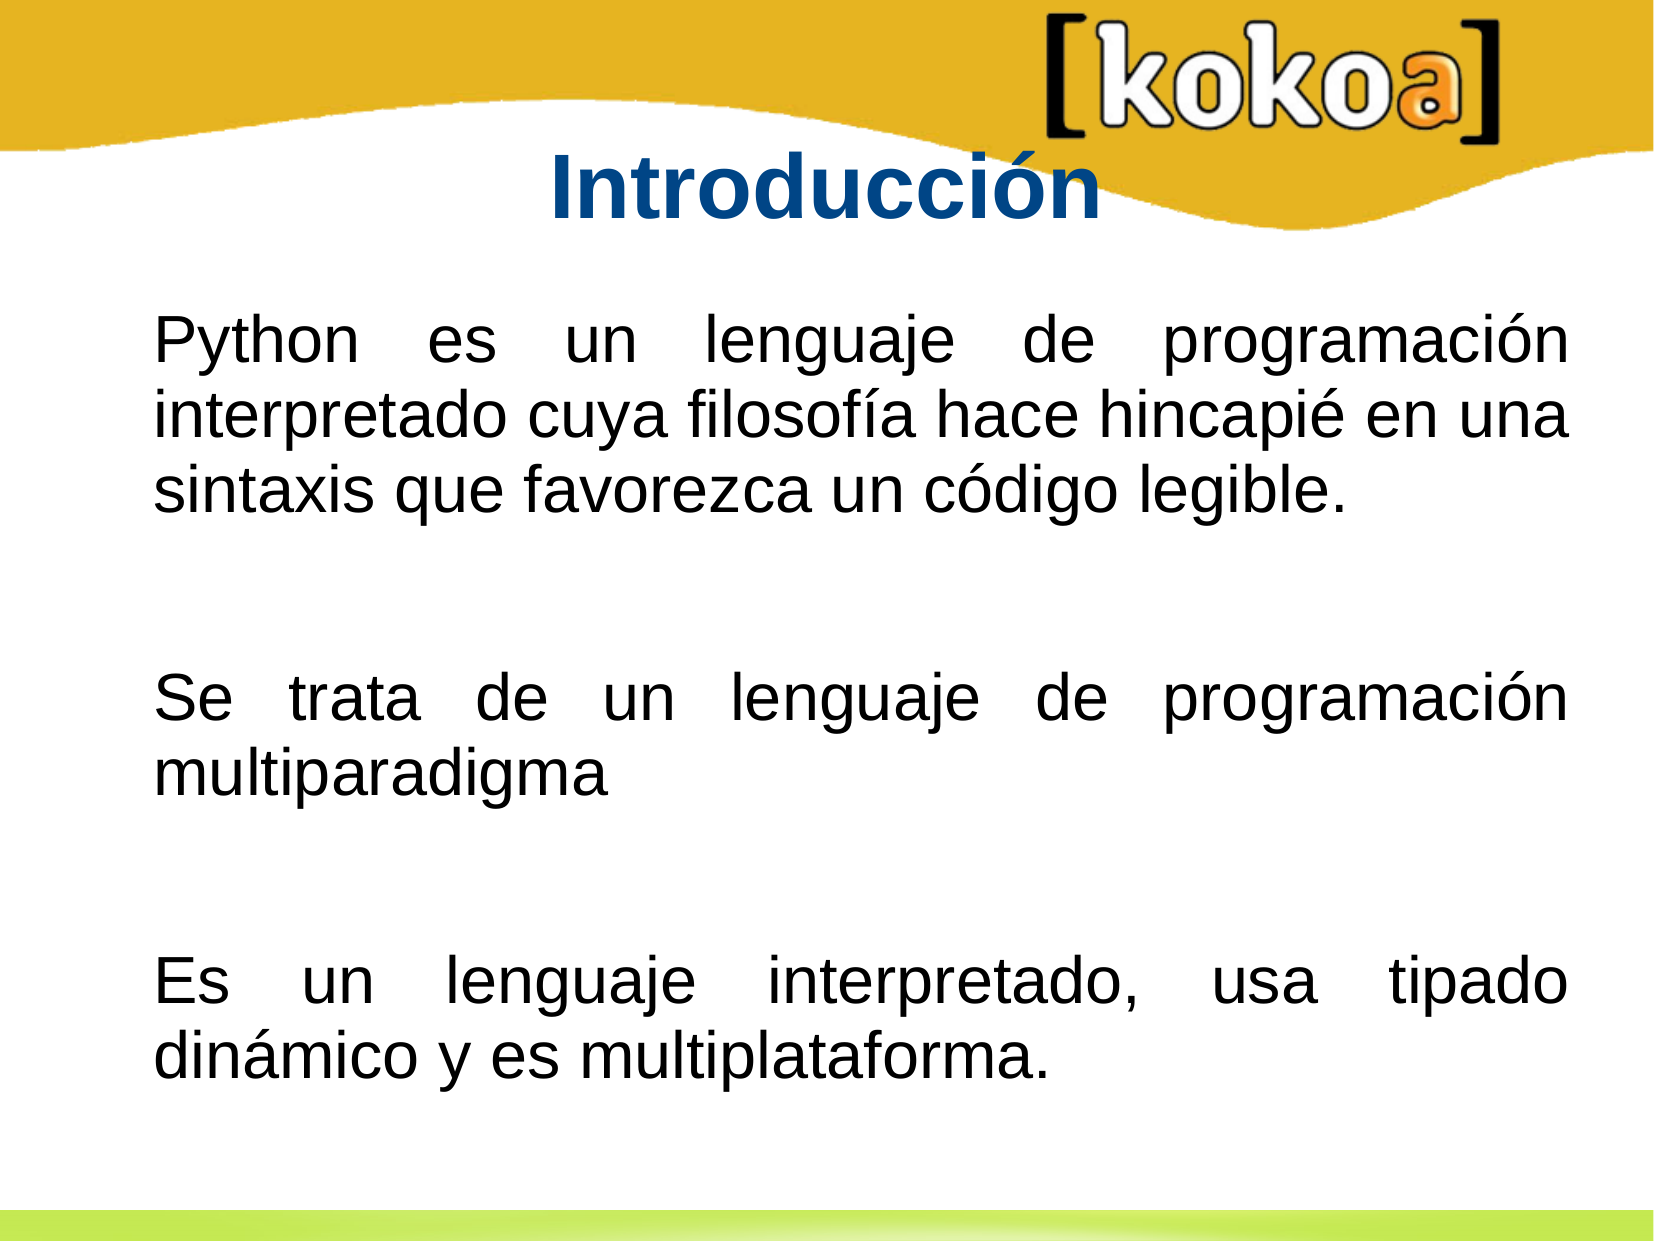

# Introducción
Python es un lenguaje de programación interpretado cuya filosofía hace hincapié en una sintaxis que favorezca un código legible.
Se trata de un lenguaje de programación multiparadigma
Es un lenguaje interpretado, usa tipado dinámico y es multiplataforma.